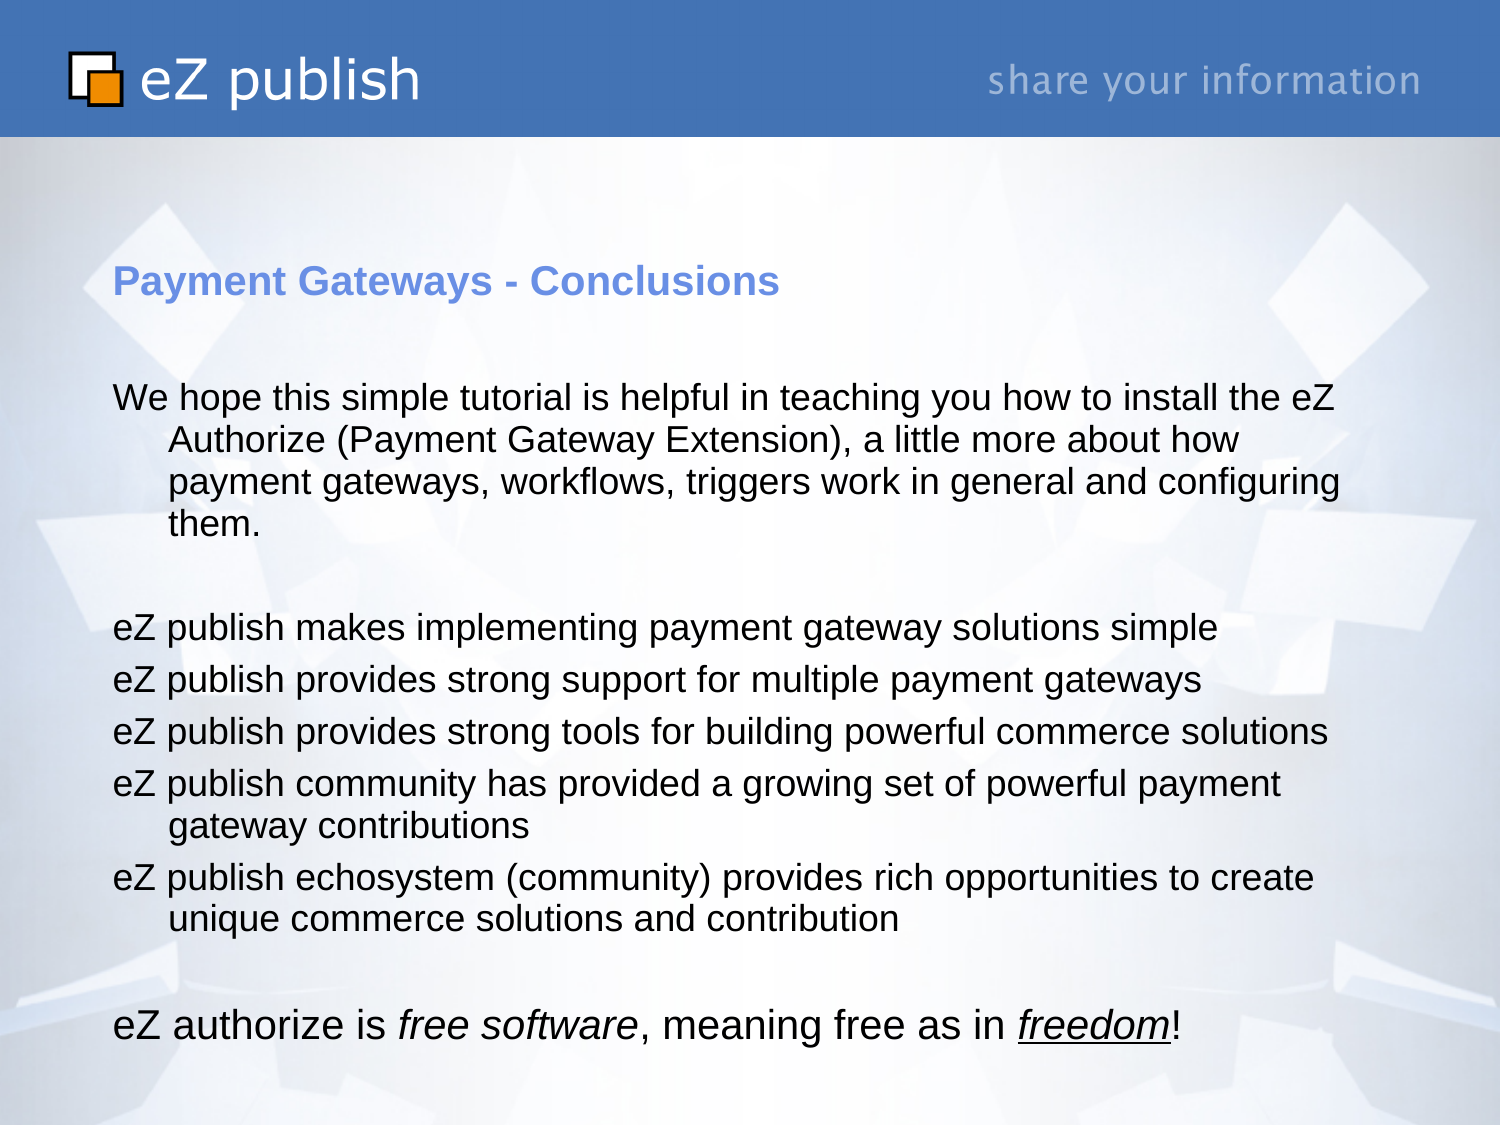

# Payment Gateways - Conclusions
We hope this simple tutorial is helpful in teaching you how to install the eZ Authorize (Payment Gateway Extension), a little more about how payment gateways, workflows, triggers work in general and configuring them.
eZ publish makes implementing payment gateway solutions simple
eZ publish provides strong support for multiple payment gateways
eZ publish provides strong tools for building powerful commerce solutions
eZ publish community has provided a growing set of powerful payment gateway contributions
eZ publish echosystem (community) provides rich opportunities to create unique commerce solutions and contribution
eZ authorize is free software, meaning free as in freedom!